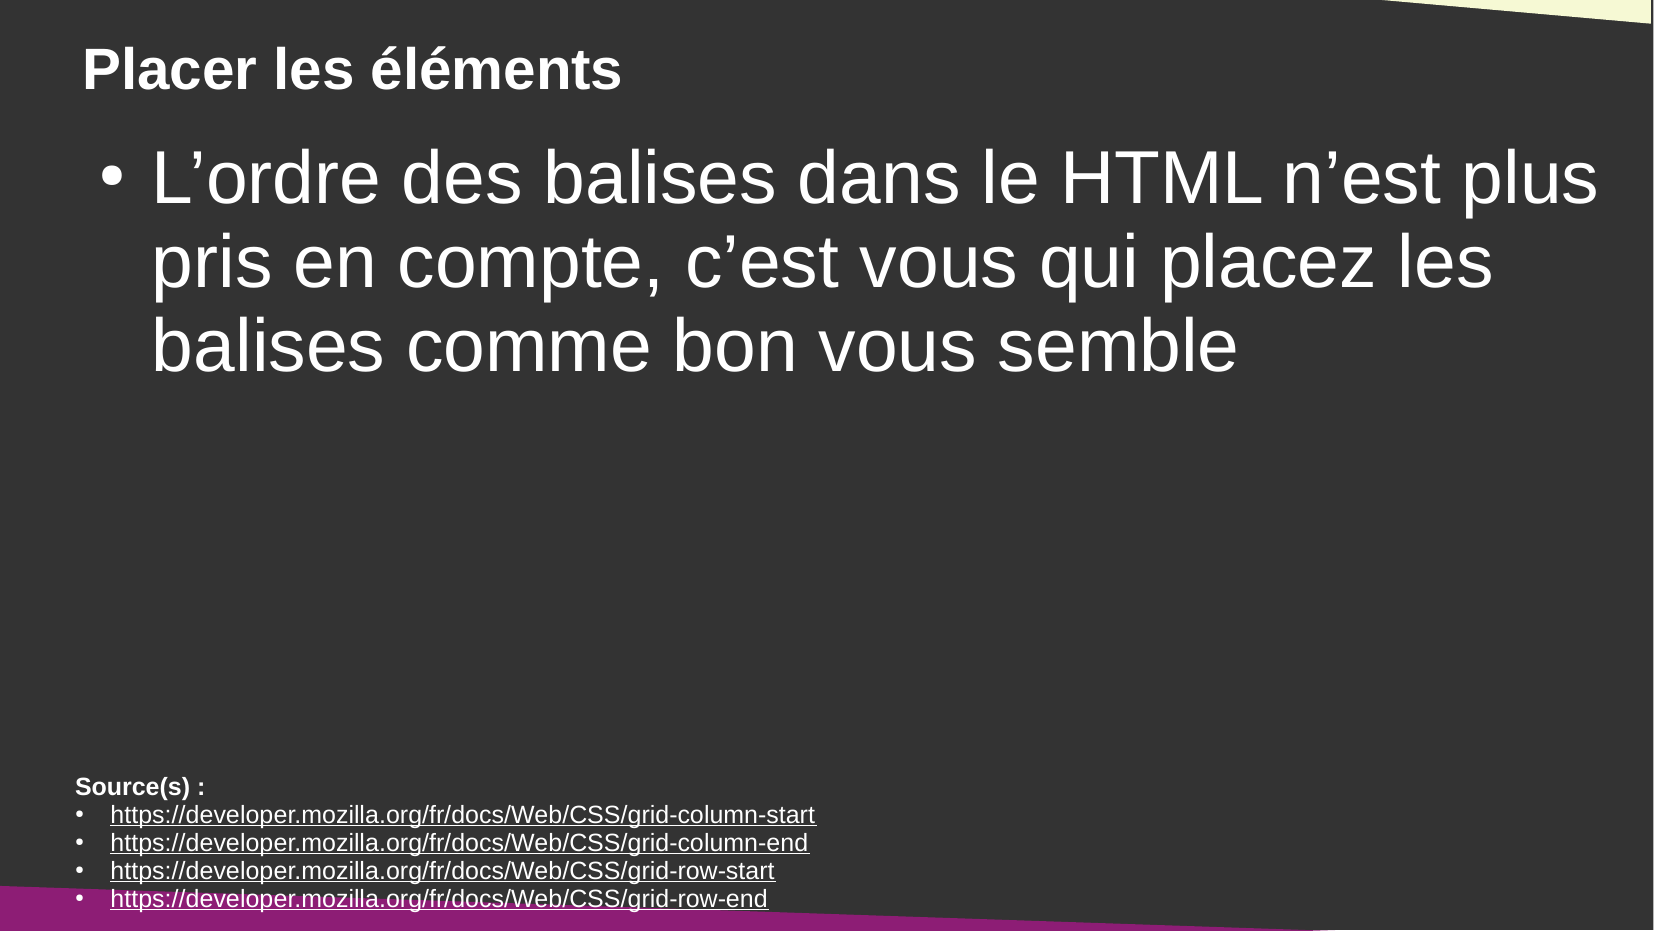

# Placer les éléments
L’ordre des balises dans le HTML n’est plus pris en compte, c’est vous qui placez les balises comme bon vous semble
Source(s) :
https://developer.mozilla.org/fr/docs/Web/CSS/grid-column-start
https://developer.mozilla.org/fr/docs/Web/CSS/grid-column-end
https://developer.mozilla.org/fr/docs/Web/CSS/grid-row-start
https://developer.mozilla.org/fr/docs/Web/CSS/grid-row-end